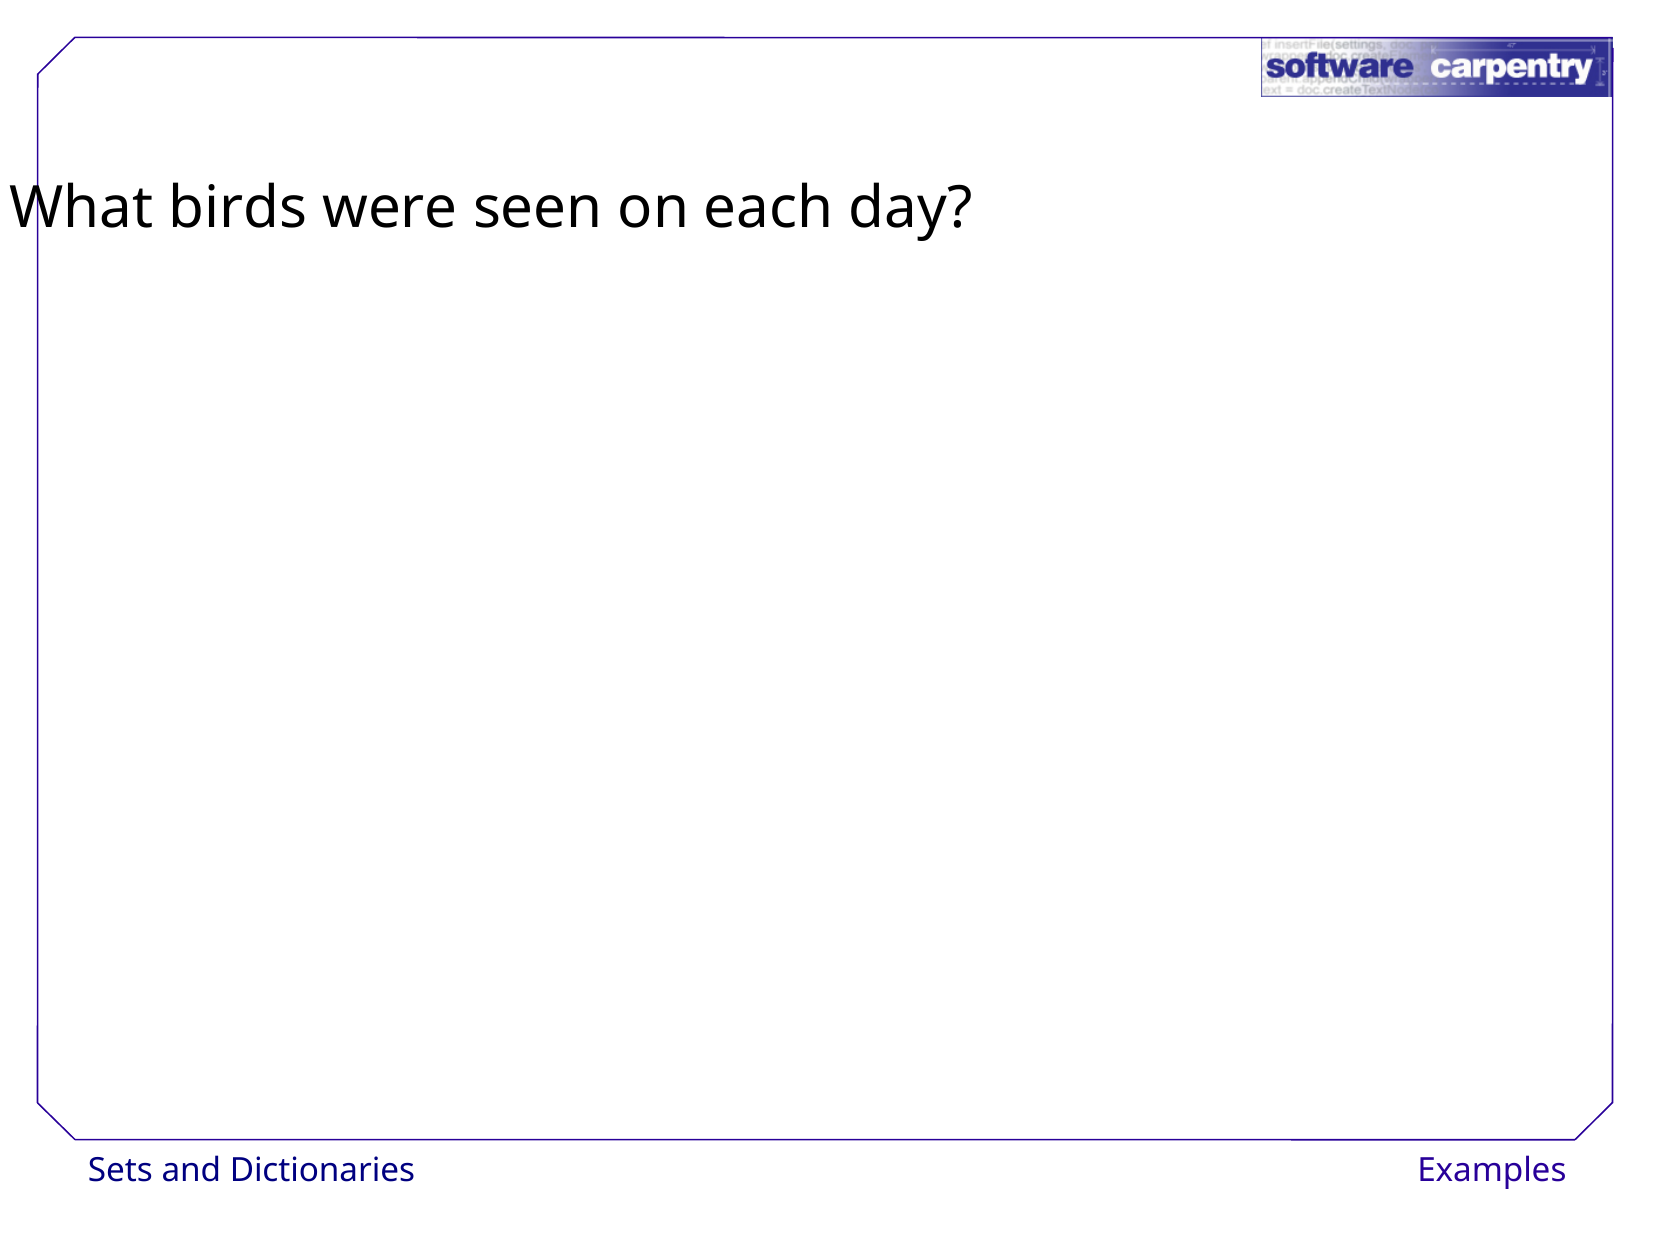

What birds were seen on each day?